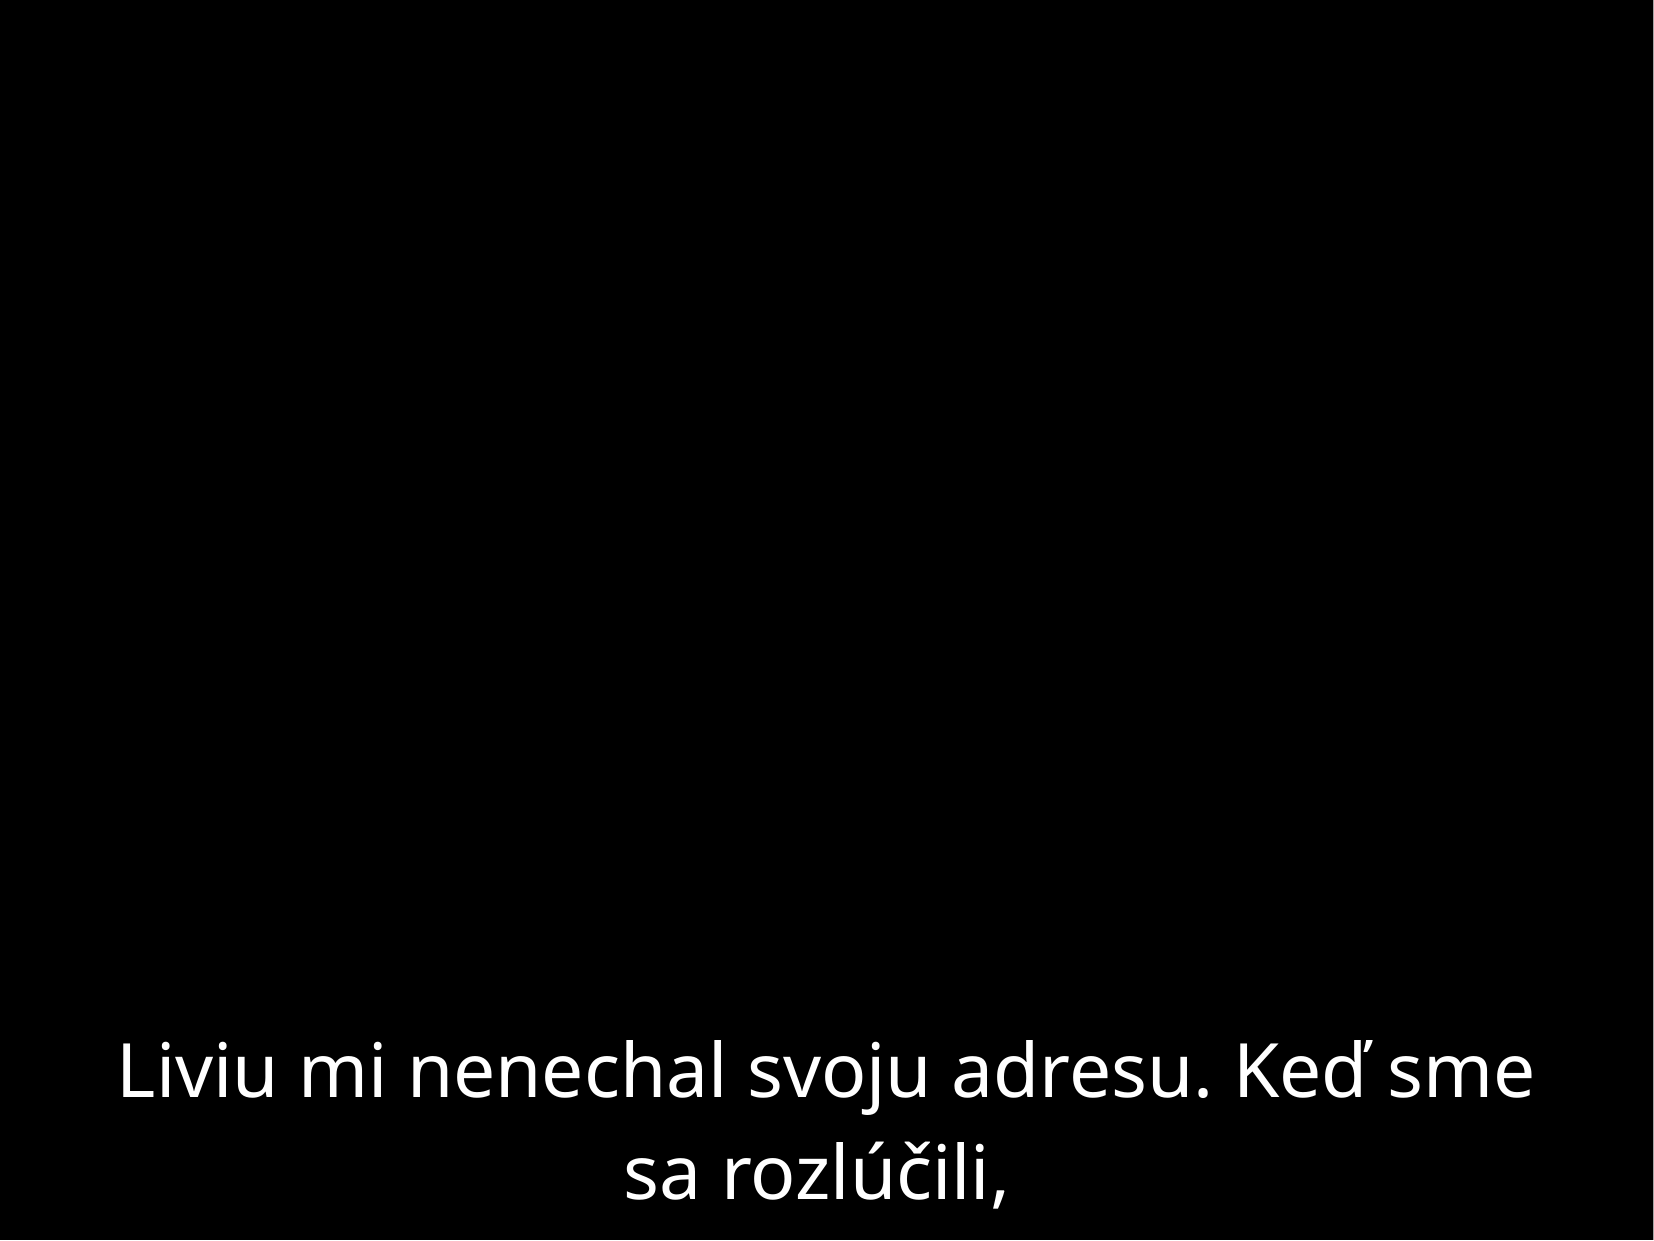

# Liviu mi nenechal svoju adresu. Keď sme sa rozlúčili,